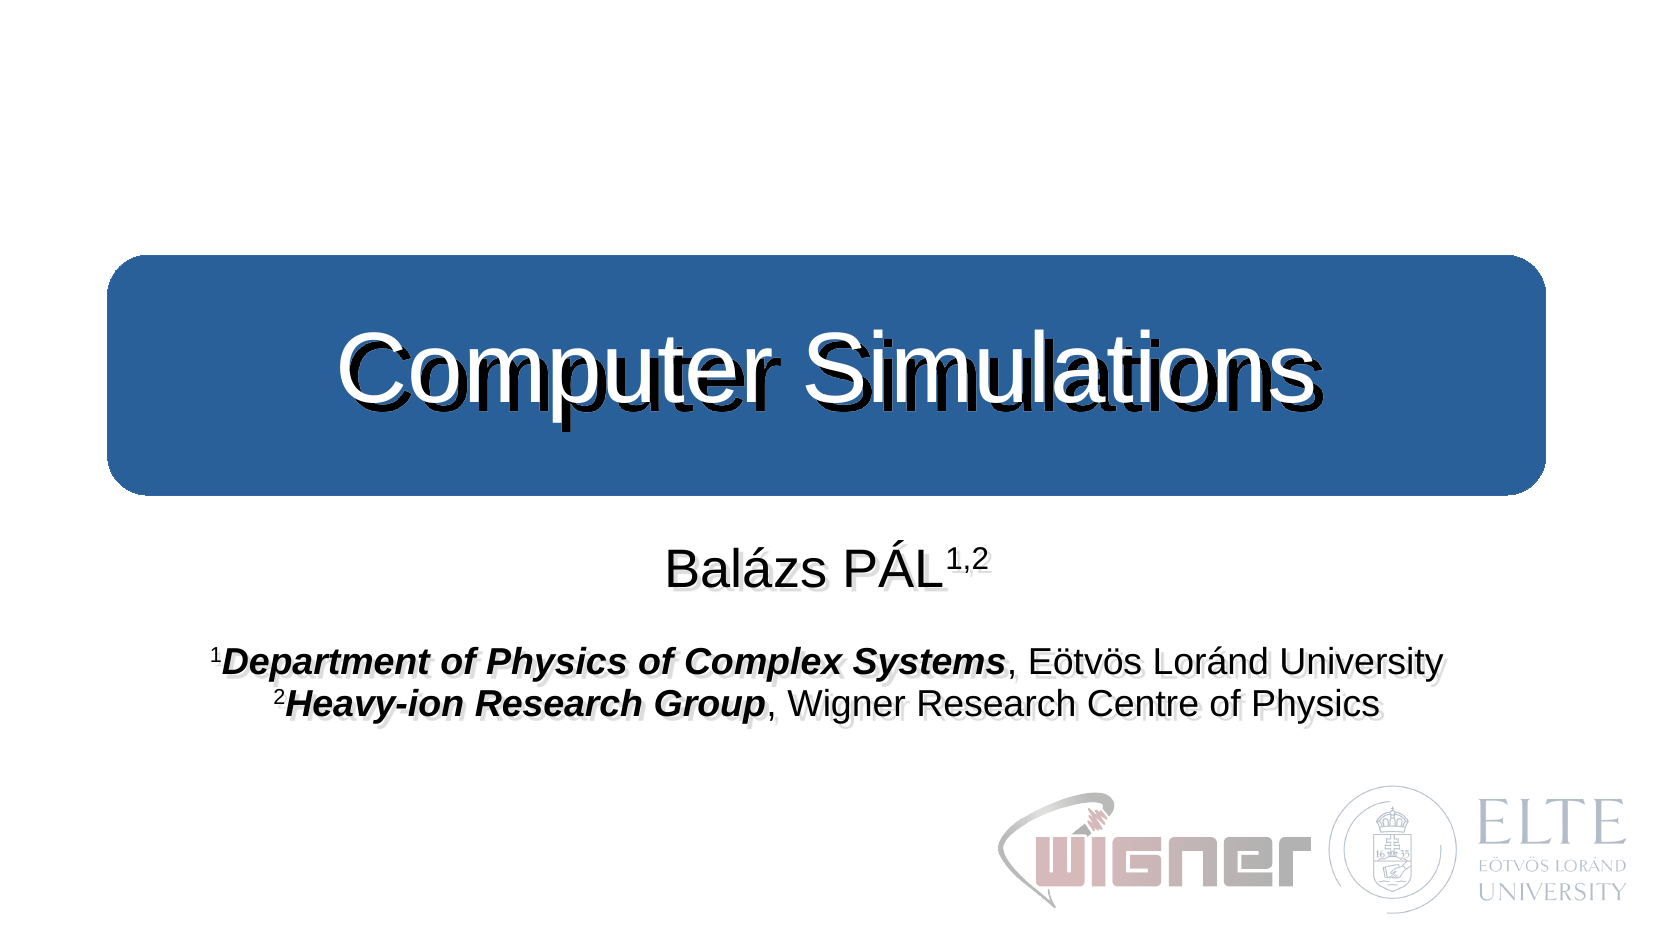

# Computer Simulations
Balázs PÁL1,2
1Department of Physics of Complex Systems, Eötvös Loránd University
2Heavy-ion Research Group, Wigner Research Centre of Physics